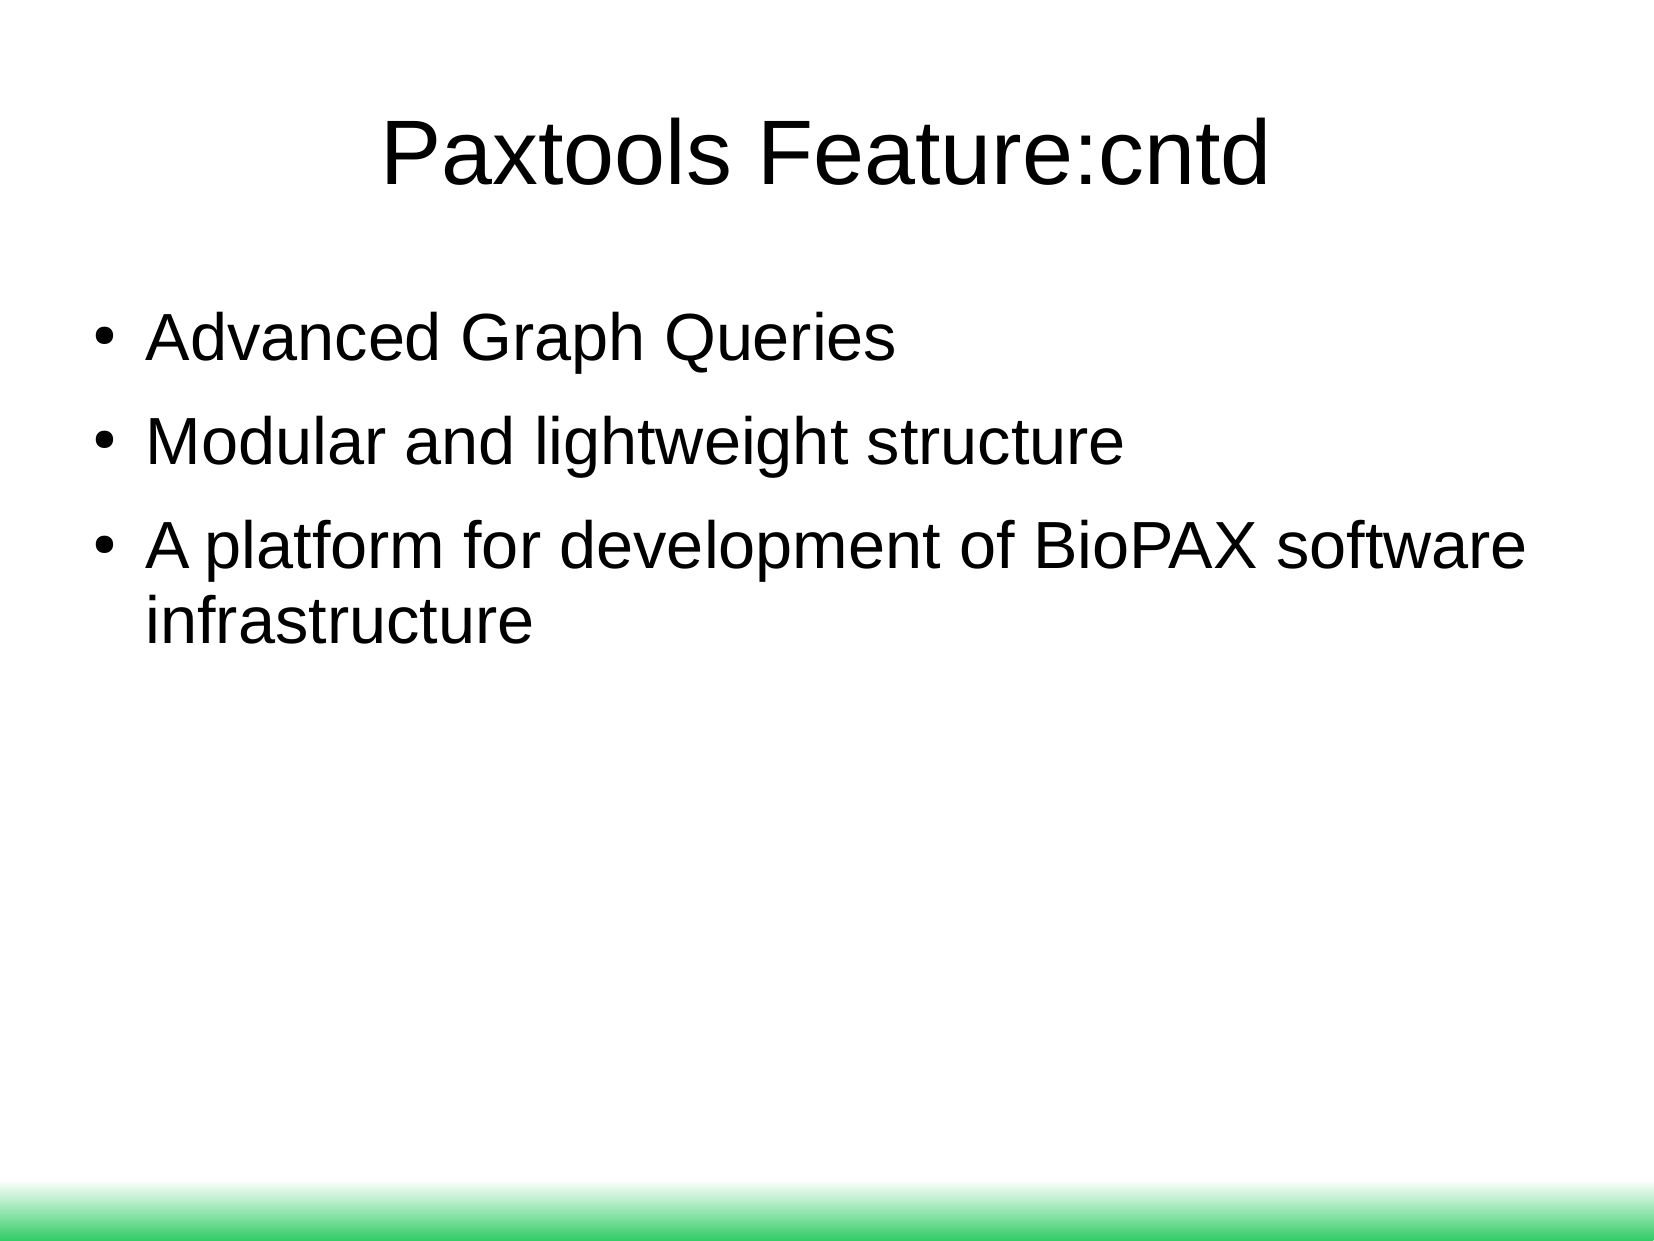

# Paxtools Feature:cntd
Advanced Graph Queries
Modular and lightweight structure
A platform for development of BioPAX software infrastructure